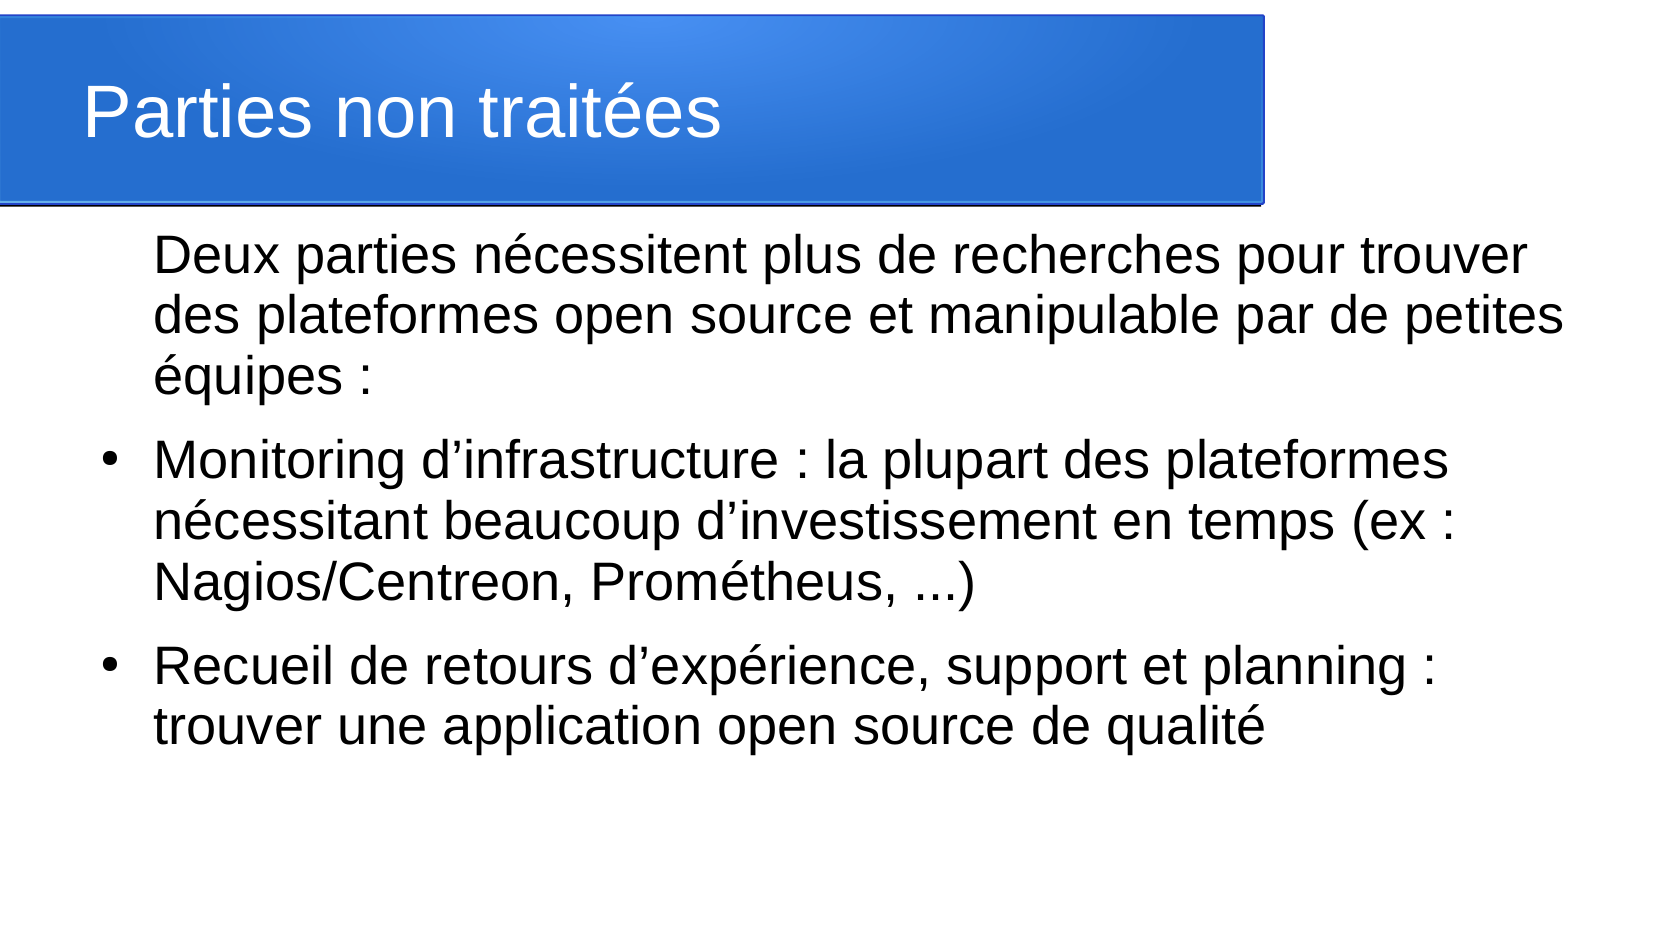

# Parties non traitées
Deux parties nécessitent plus de recherches pour trouver des plateformes open source et manipulable par de petites équipes :
Monitoring d’infrastructure : la plupart des plateformes nécessitant beaucoup d’investissement en temps (ex : Nagios/Centreon, Prométheus, ...)
Recueil de retours d’expérience, support et planning : trouver une application open source de qualité